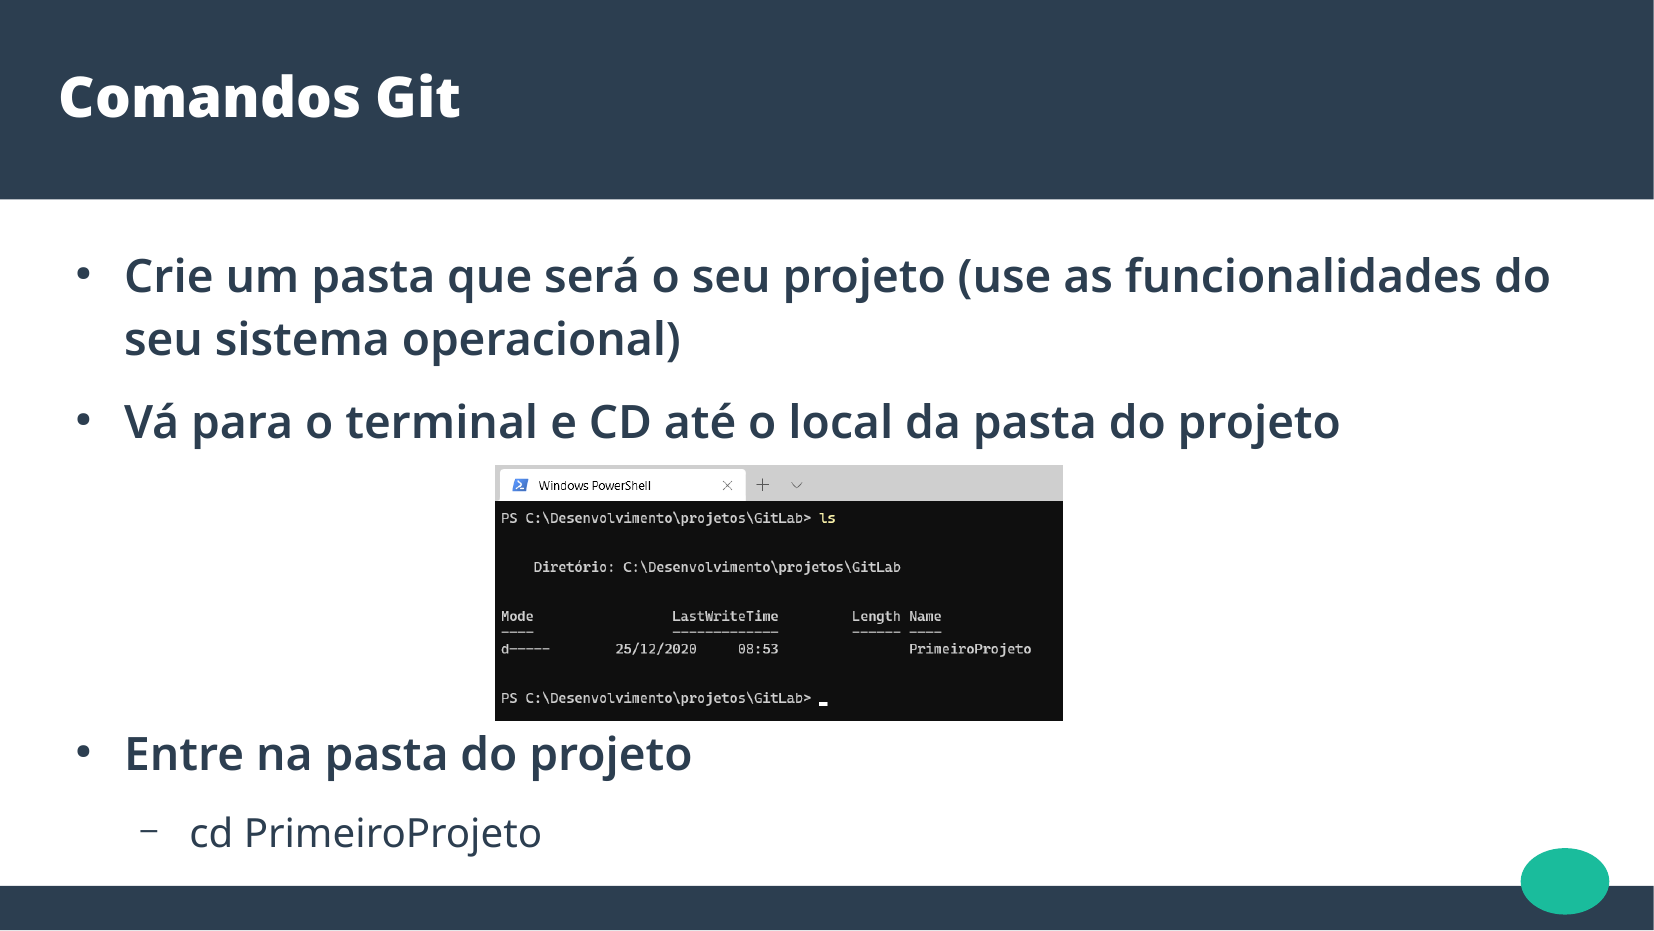

# Comandos Git
Crie um pasta que será o seu projeto (use as funcionalidades do seu sistema operacional)
Vá para o terminal e CD até o local da pasta do projeto
Entre na pasta do projeto
cd PrimeiroProjeto